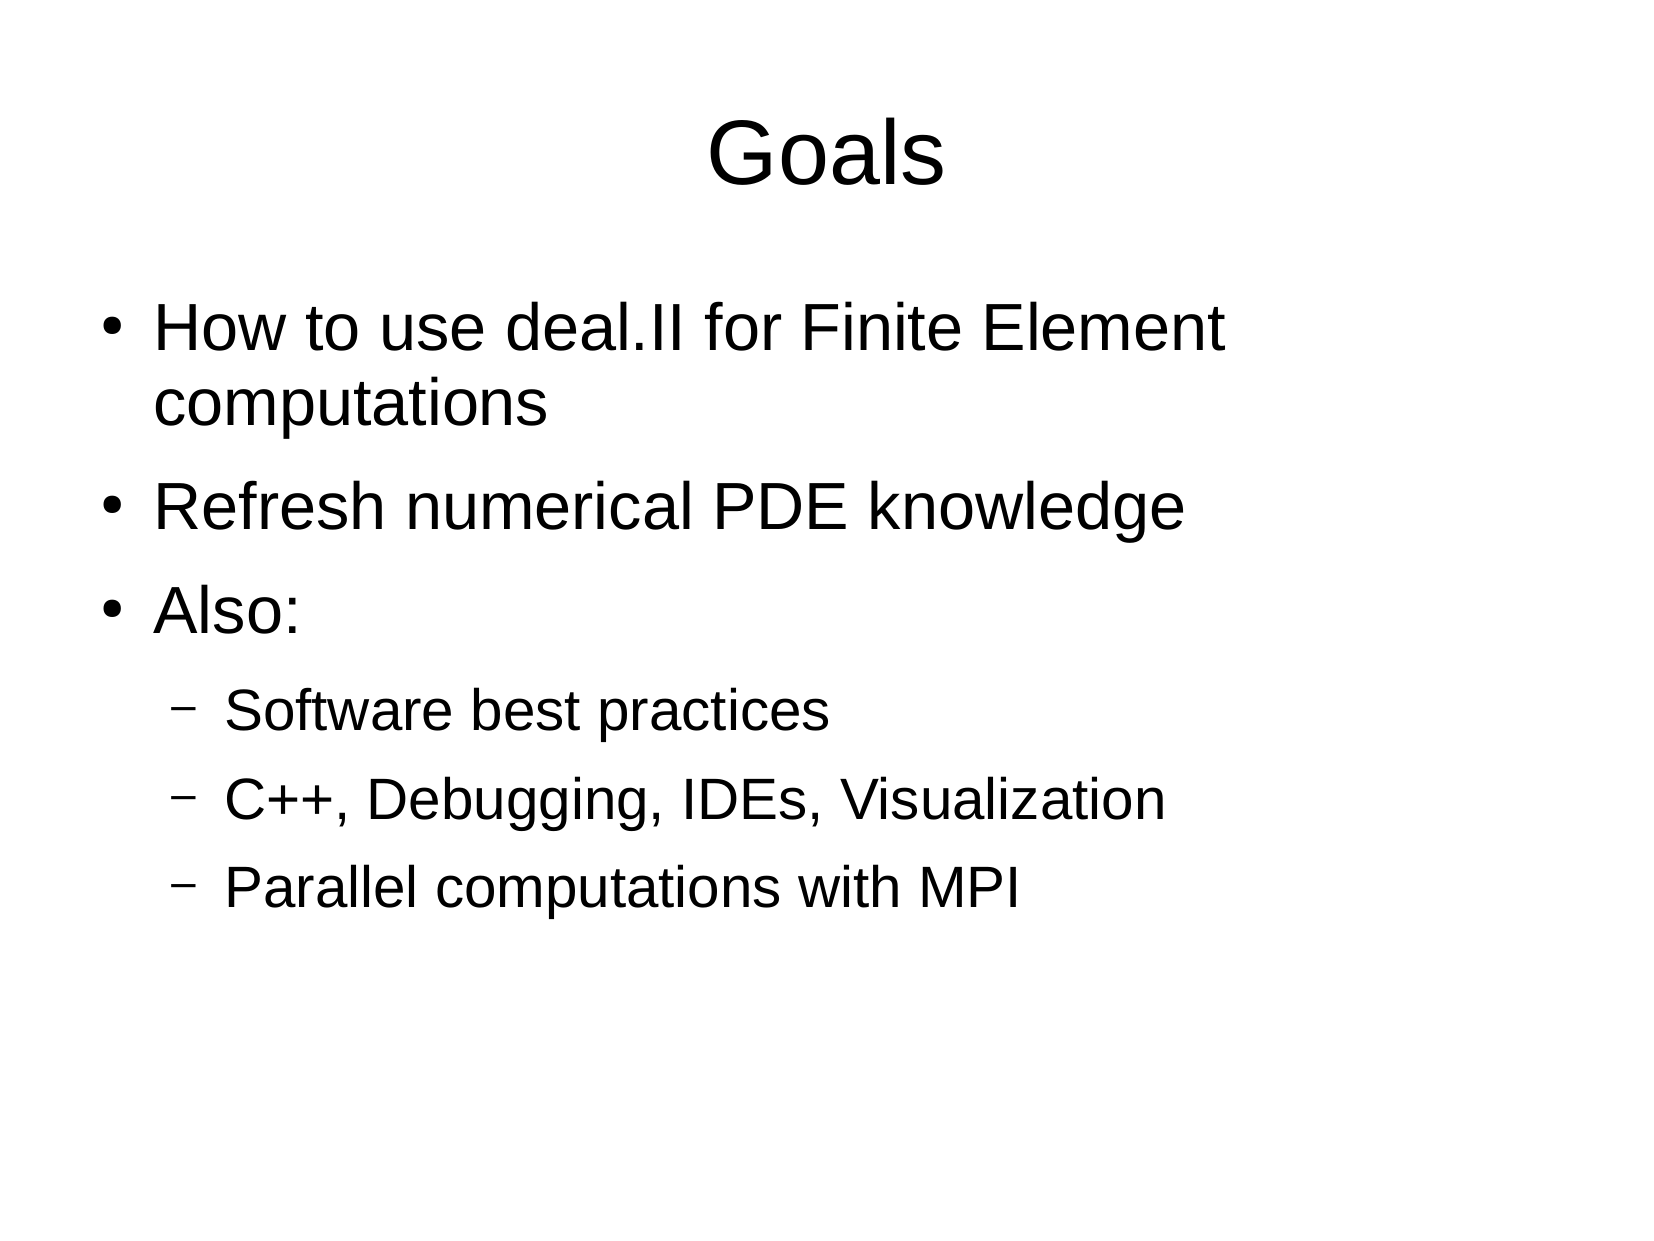

# Goals
How to use deal.II for Finite Element computations
Refresh numerical PDE knowledge
Also:
Software best practices
C++, Debugging, IDEs, Visualization
Parallel computations with MPI